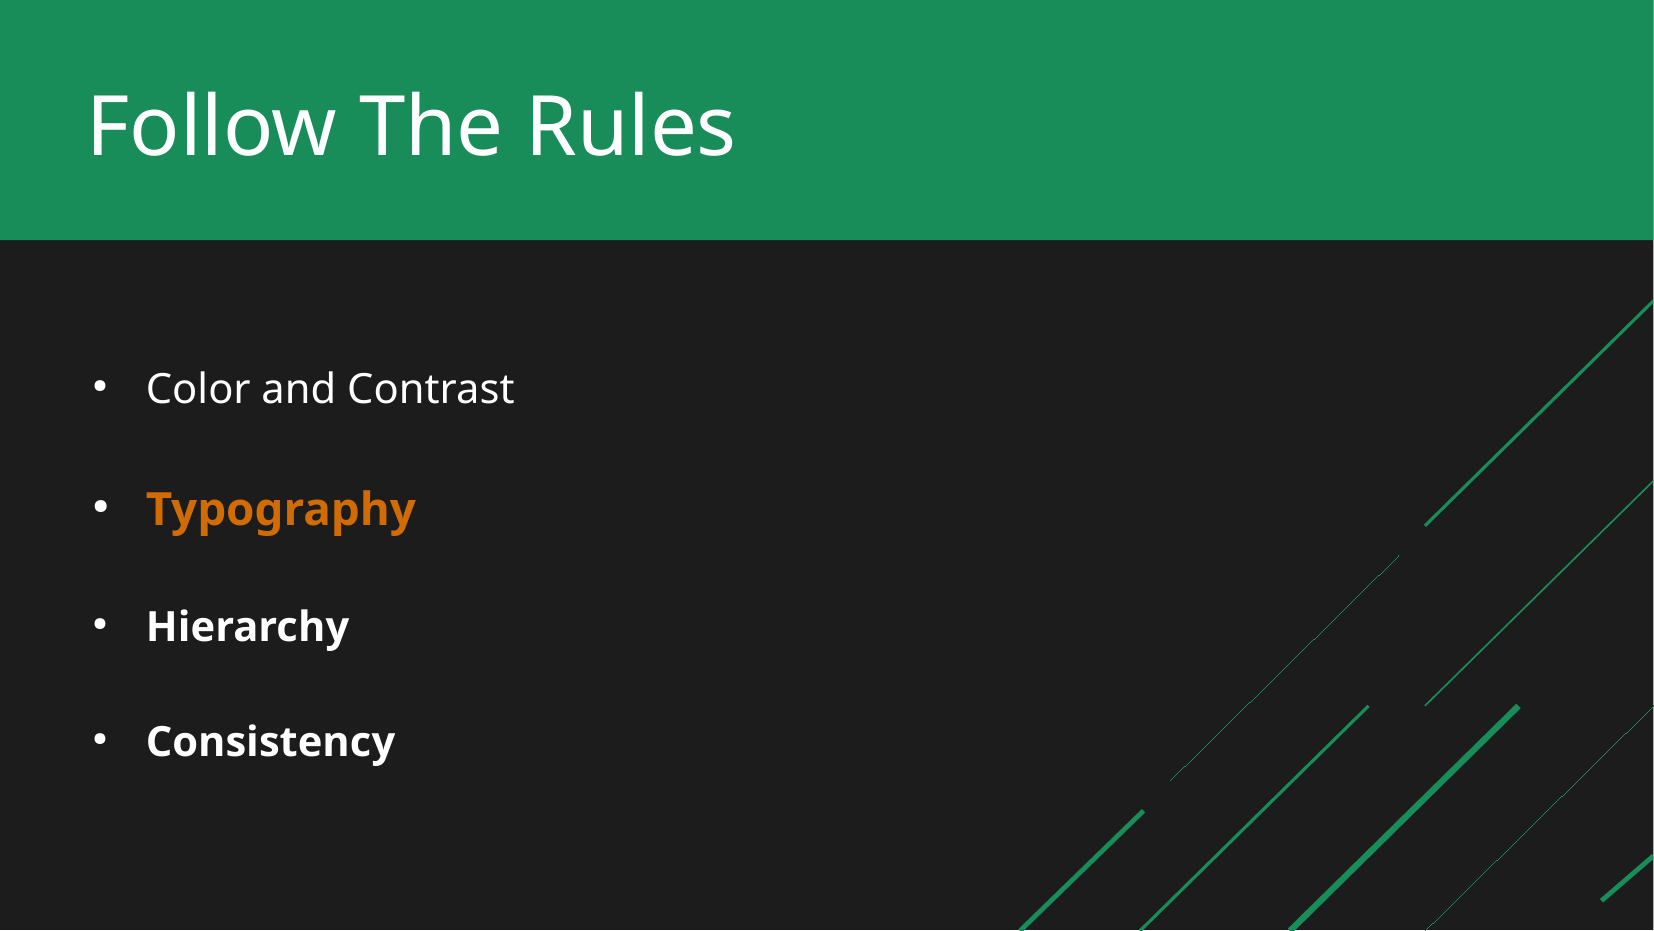

Follow The Rules
# Color and Contrast
Typography
Hierarchy
Consistency